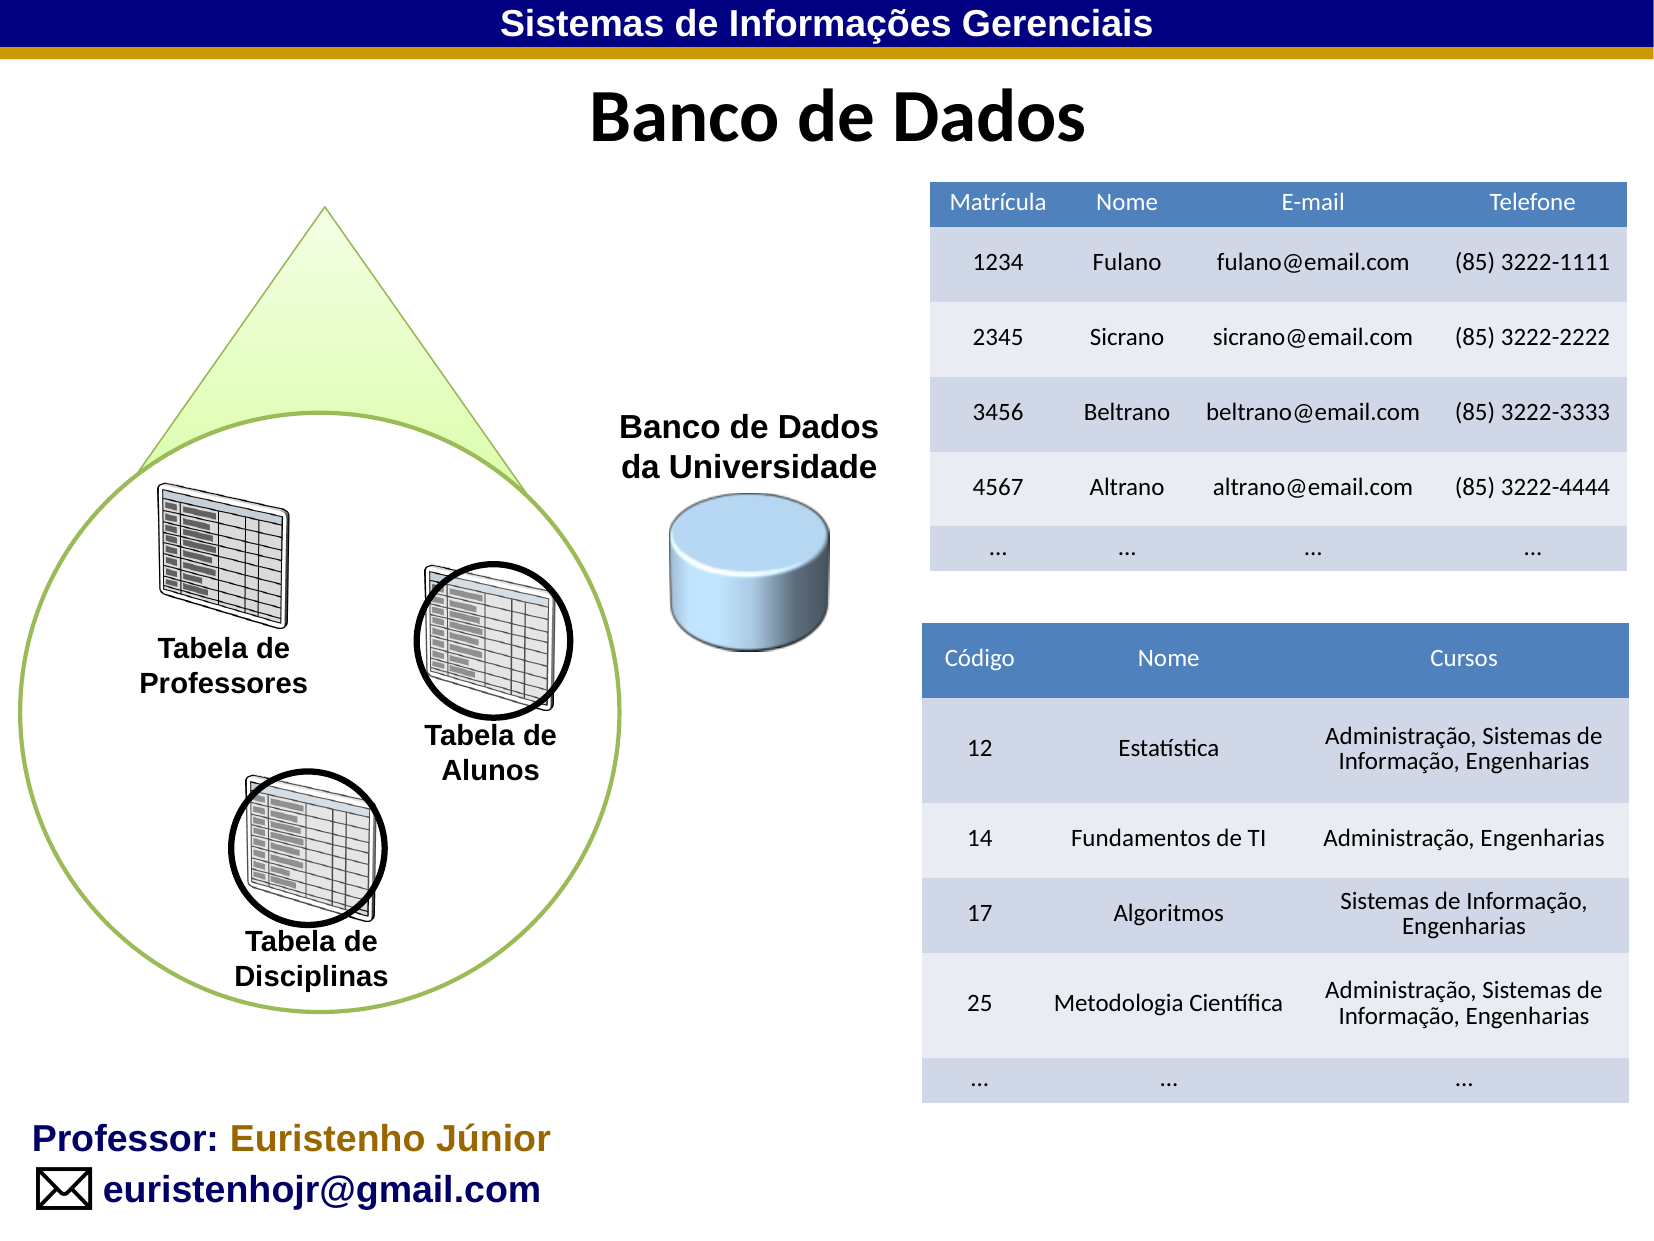

Empreendedorismo
Sistemas de Informações Gerenciais
# Banco de Dados
| Matrícula | Nome | E-mail | Telefone |
| --- | --- | --- | --- |
| 1234 | Fulano | fulano@email.com | (85) 3222-1111 |
| 2345 | Sicrano | sicrano@email.com | (85) 3222-2222 |
| 3456 | Beltrano | beltrano@email.com | (85) 3222-3333 |
| 4567 | Altrano | altrano@email.com | (85) 3222-4444 |
| ... | ... | ... | ... |
Banco de Dados
da Universidade
Tabela de
Professores
Tabela de
Alunos
| Código | Nome | Cursos |
| --- | --- | --- |
| 12 | Estatística | Administração, Sistemas de Informação, Engenharias |
| 14 | Fundamentos de TI | Administração, Engenharias |
| 17 | Algoritmos | Sistemas de Informação, Engenharias |
| 25 | Metodologia Científica | Administração, Sistemas de Informação, Engenharias |
| ... | ... | ... |
Tabela de
Disciplinas
Professor: Euristenho Júnior
euristenhojr@gmail.com